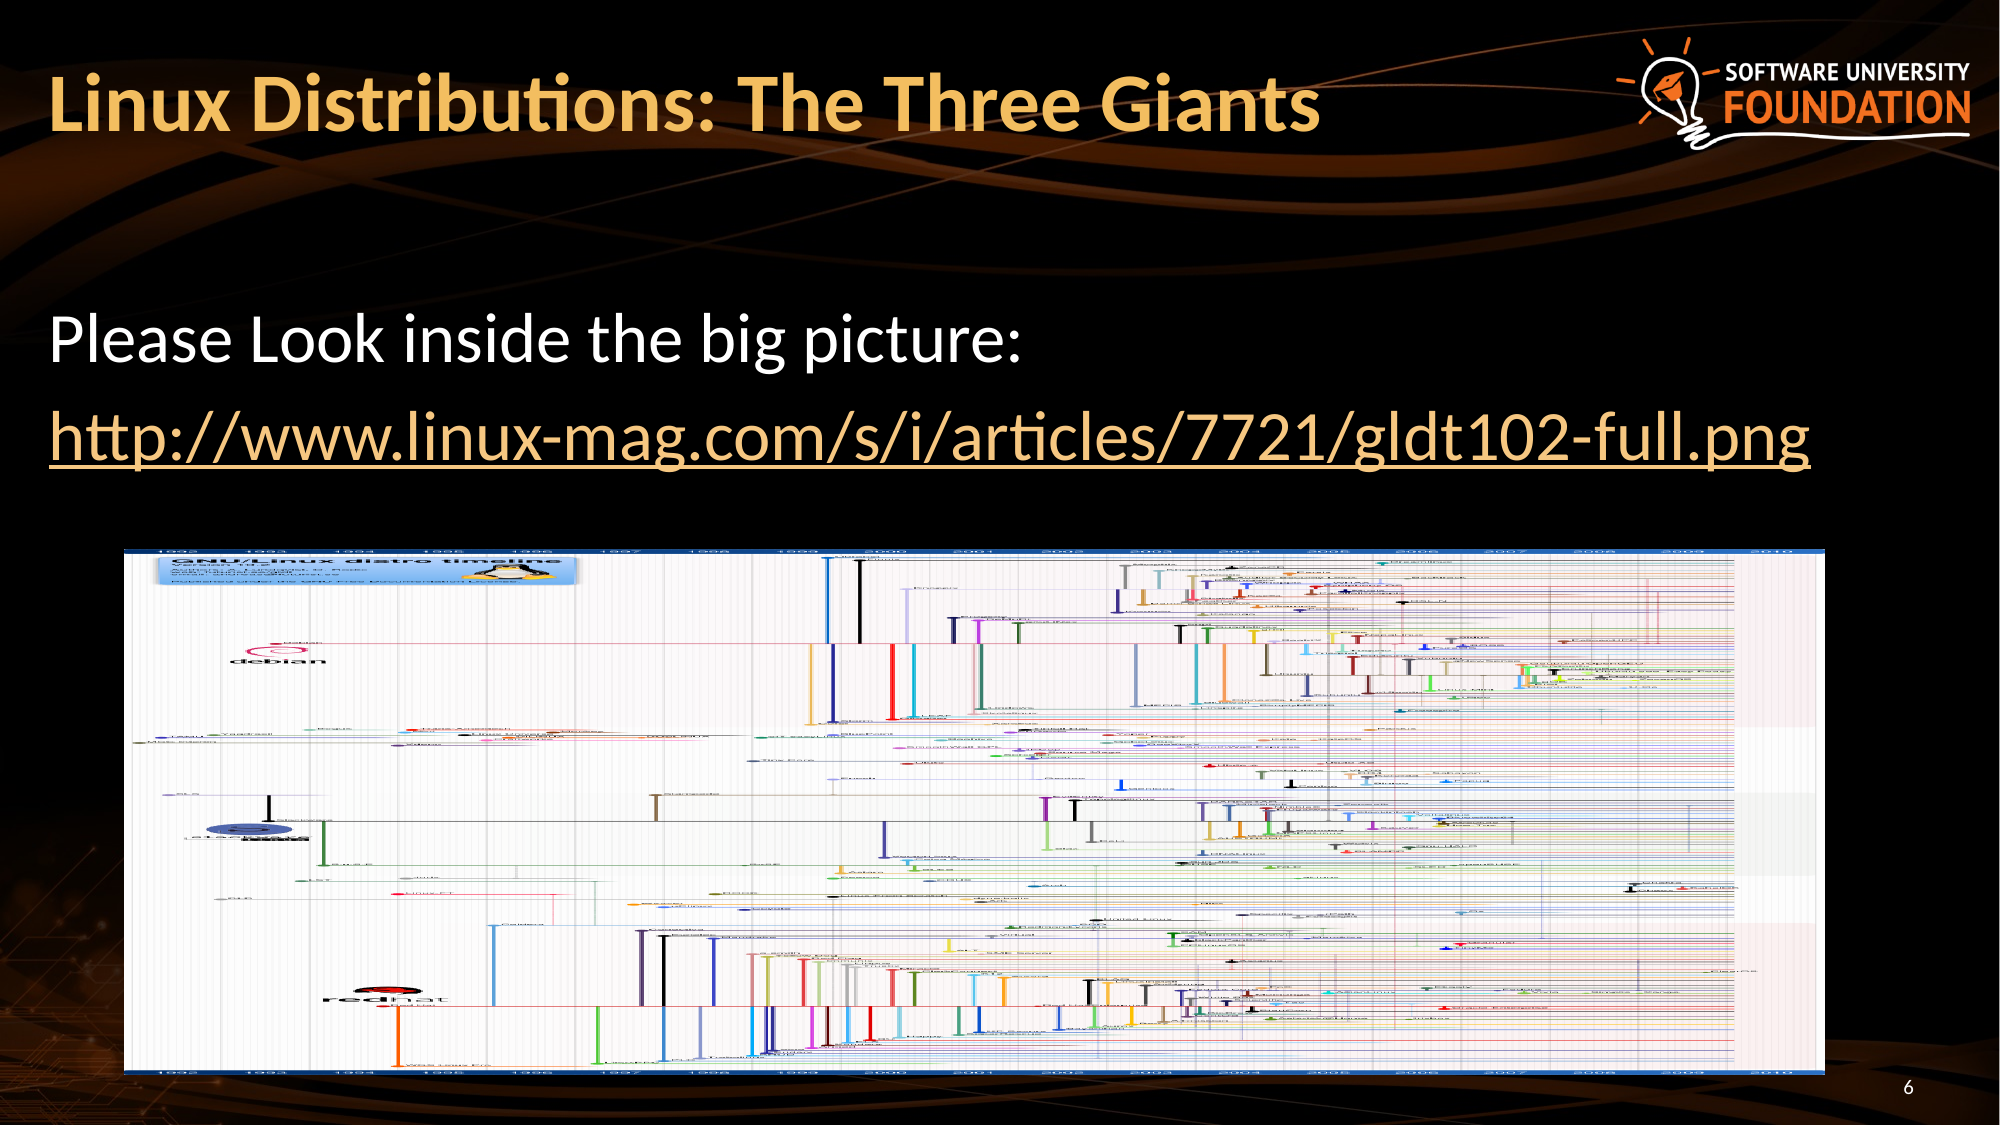

# Linux Distributions: The Three Giants
Please Look inside the big picture:
http://www.linux-mag.com/s/i/articles/7721/gldt102-full.png